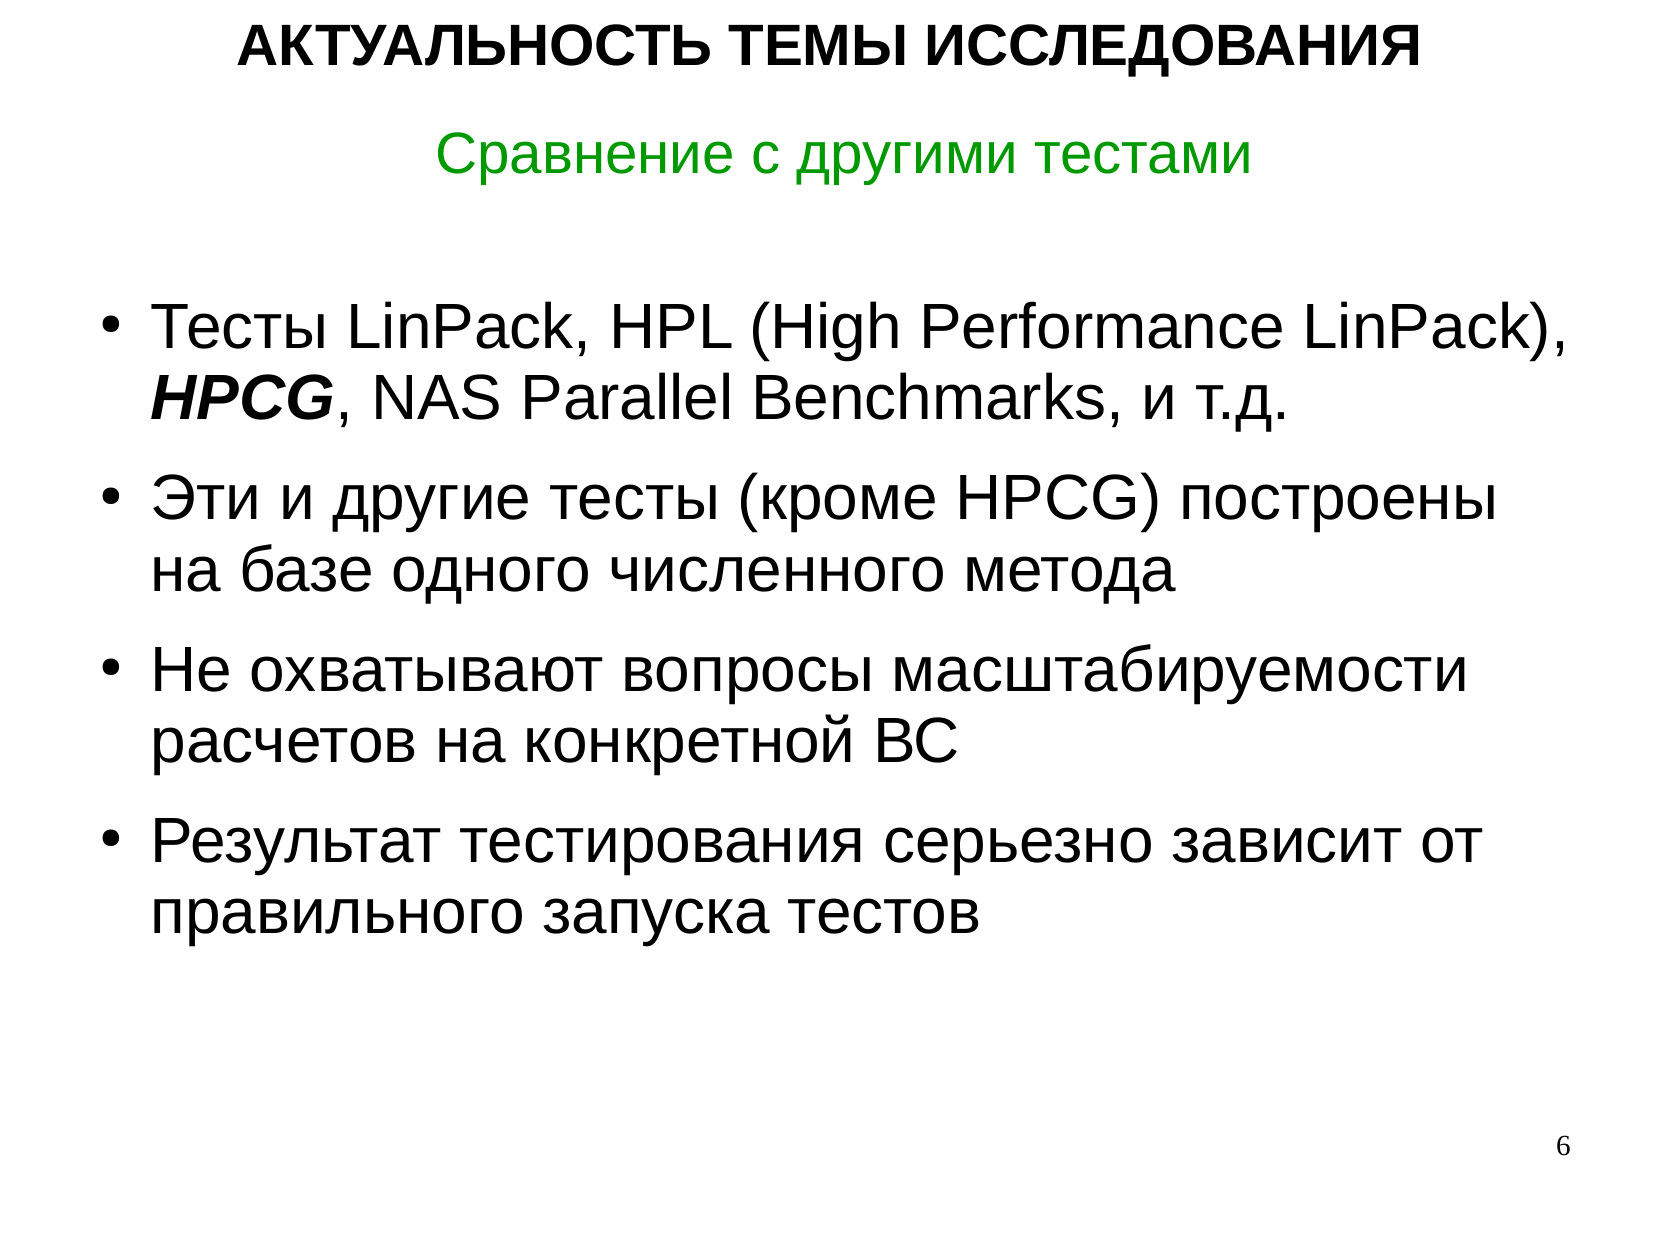

АКТУАЛЬНОСТЬ ТЕМЫ ИССЛЕДОВАНИЯ
# Сравнение с другими тестами
Тесты LinPack, HPL (High Performance LinPack), HPCG, NAS Parallel Benchmarks, и т.д.
Эти и другие тесты (кроме HPCG) построены на базе одного численного метода
Не охватывают вопросы масштабируемости расчетов на конкретной ВС
Результат тестирования серьезно зависит от правильного запуска тестов
6